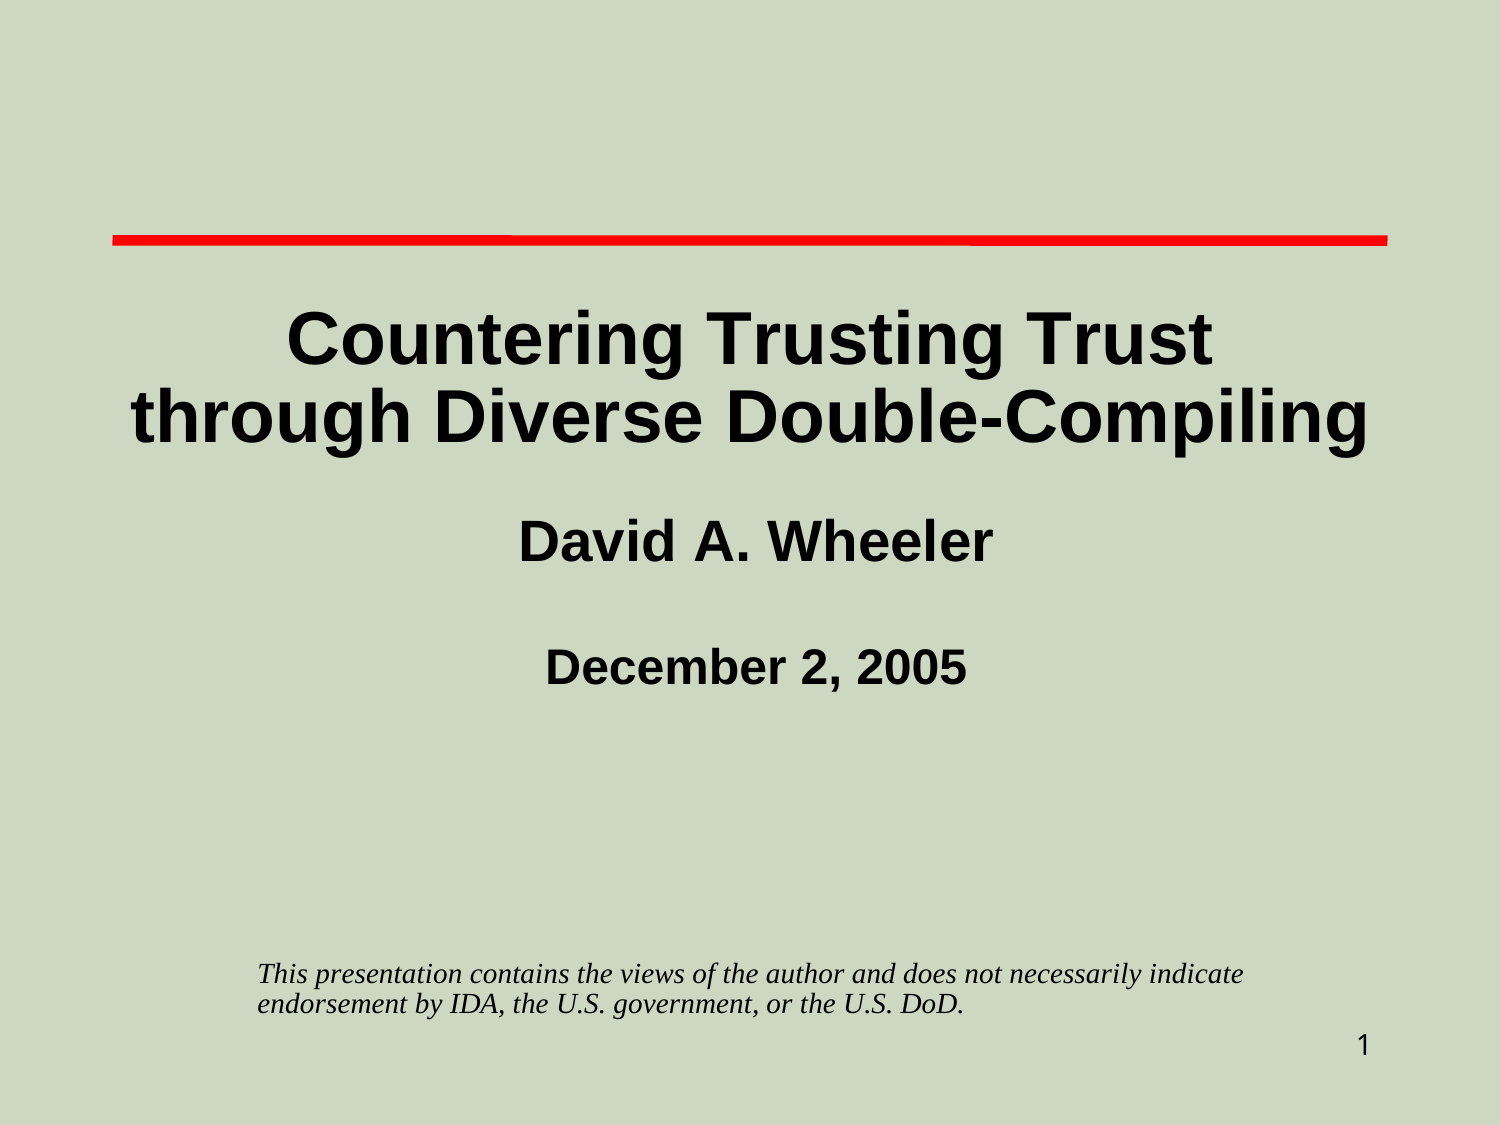

# Countering Trusting Trust through Diverse Double-Compiling
David A. Wheeler
December 2, 2005
This presentation contains the views of the author and does not necessarily indicate endorsement by IDA, the U.S. government, or the U.S. DoD.